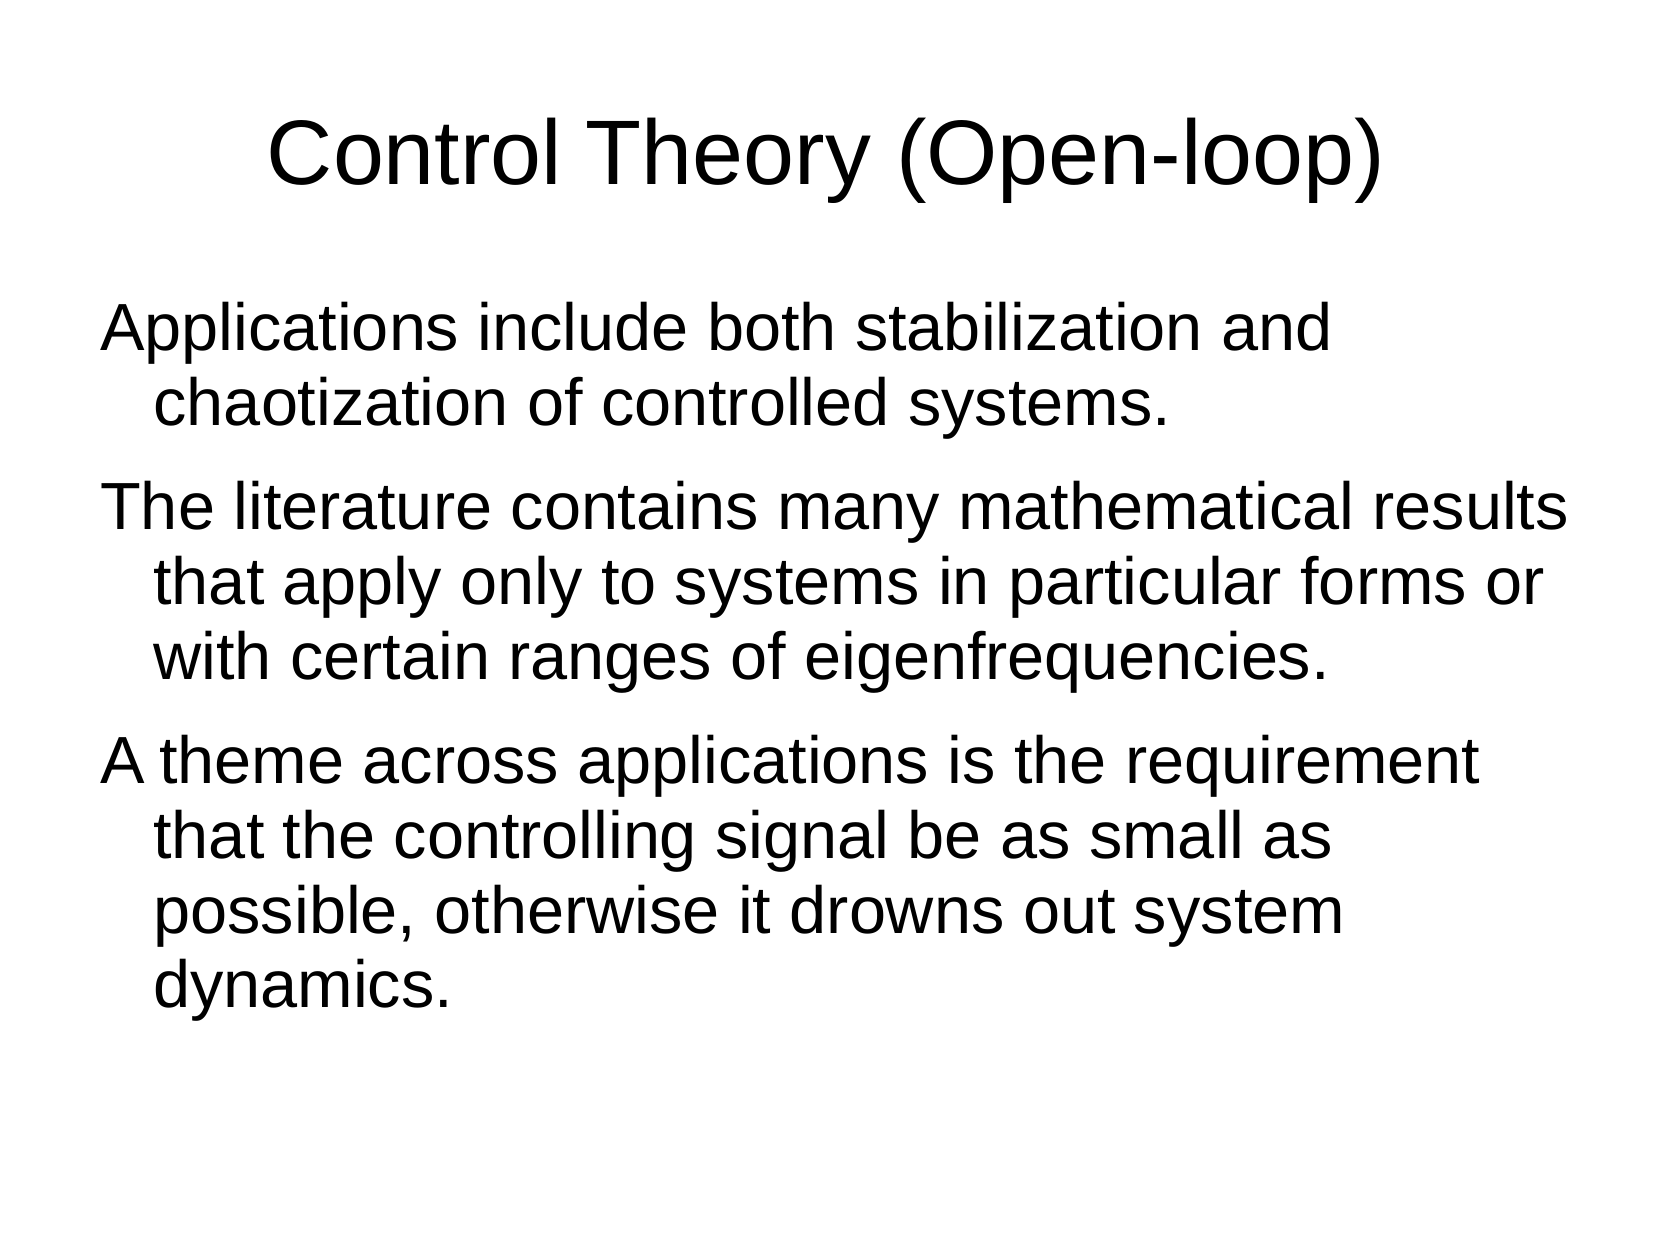

# Control Theory (Open-loop)
Applications include both stabilization and chaotization of controlled systems.
The literature contains many mathematical results that apply only to systems in particular forms or with certain ranges of eigenfrequencies.
A theme across applications is the requirement that the controlling signal be as small as possible, otherwise it drowns out system dynamics.